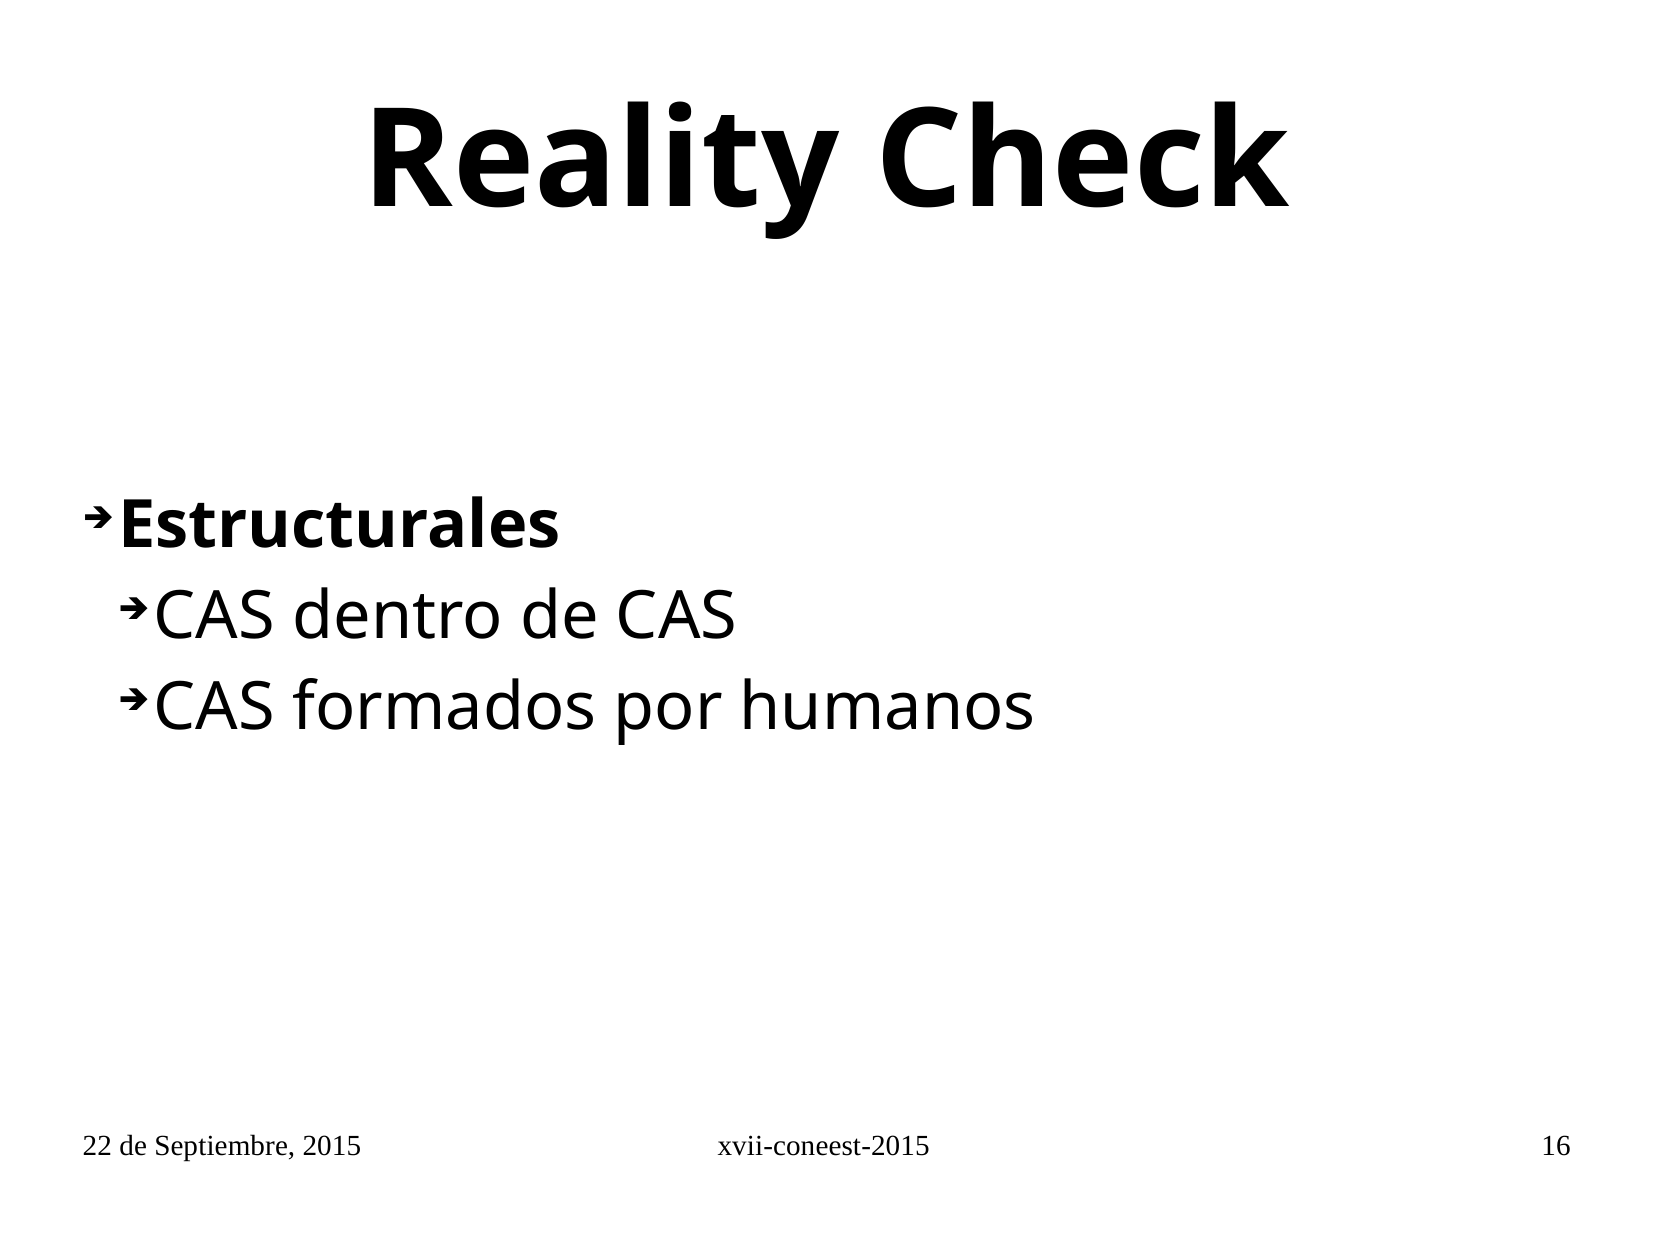

# Reality Check
Estructurales
CAS dentro de CAS
CAS formados por humanos
22 de Septiembre, 2015
xvii-coneest-2015
16